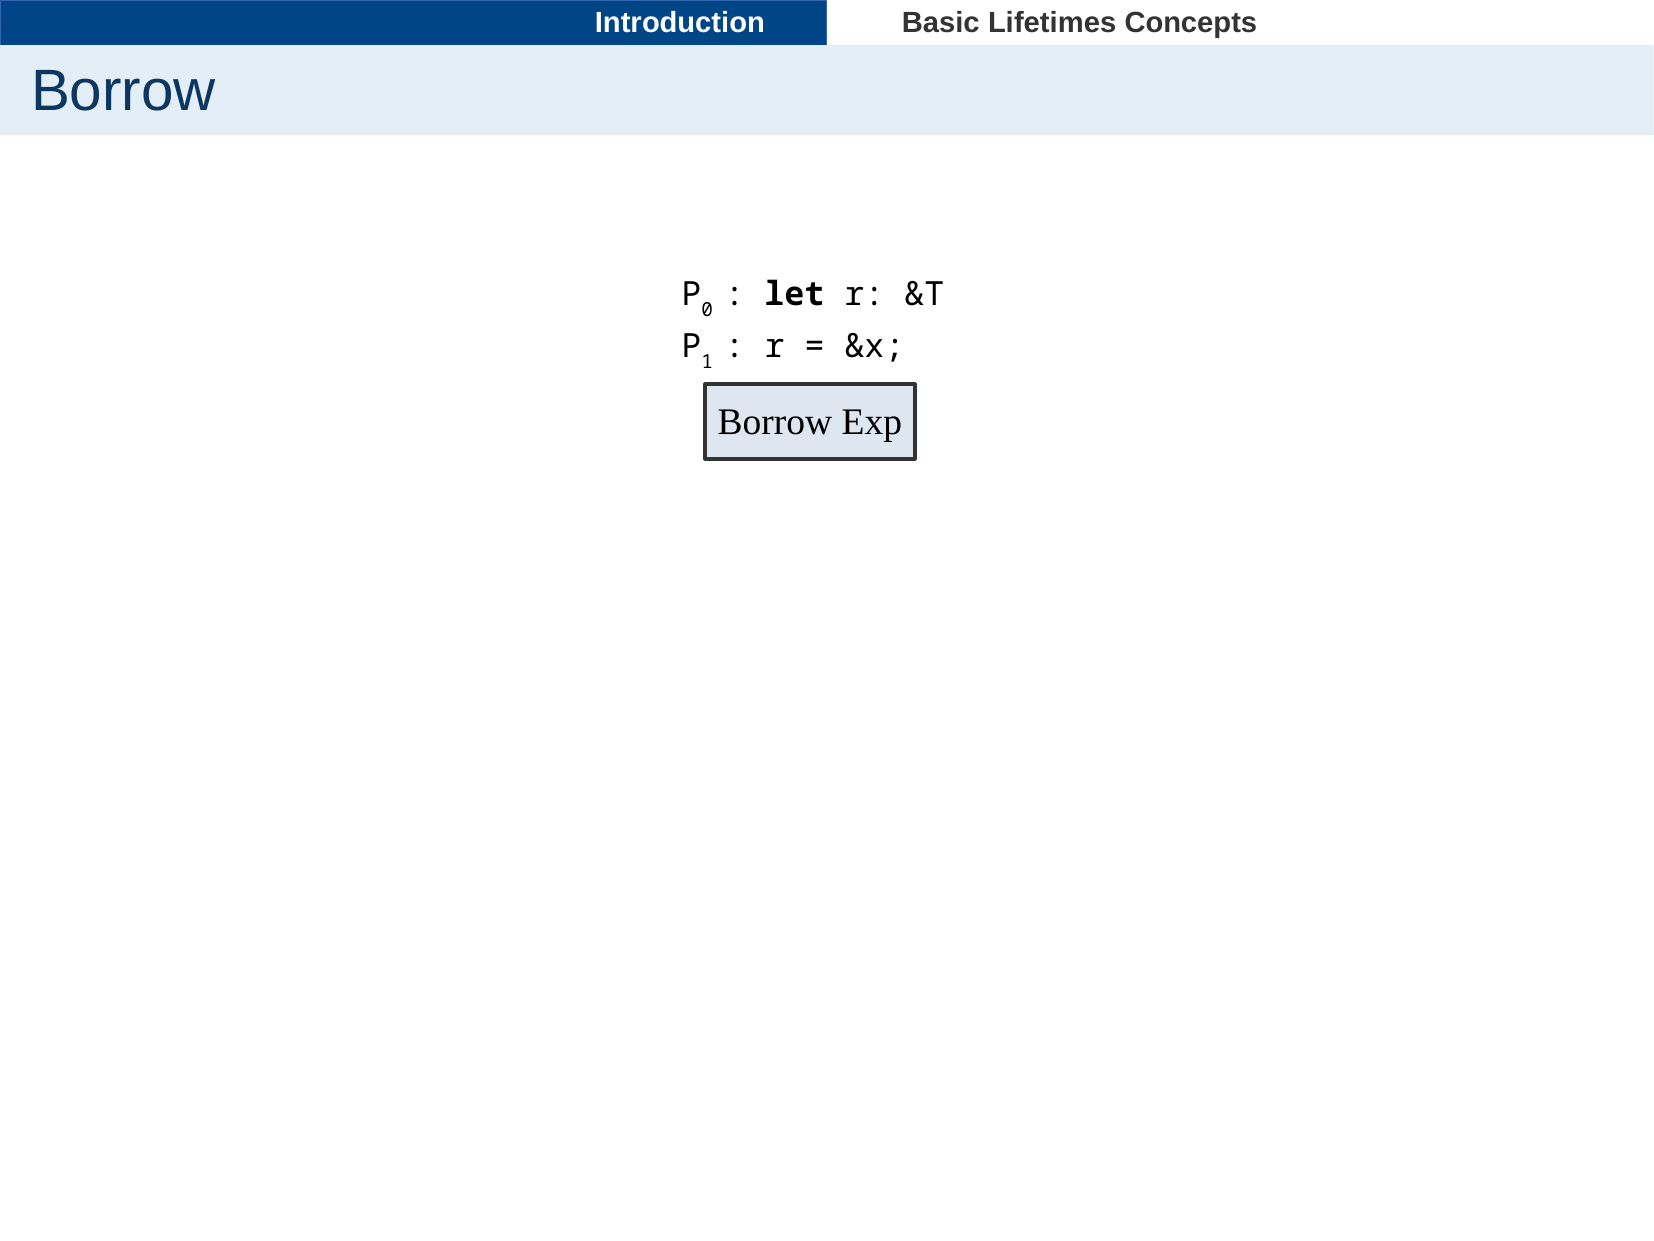

# Introduction
	Basic Lifetimes Concepts
 Borrow
P0 : let r: &T
P1 : r = &x;
Borrow Exp
22